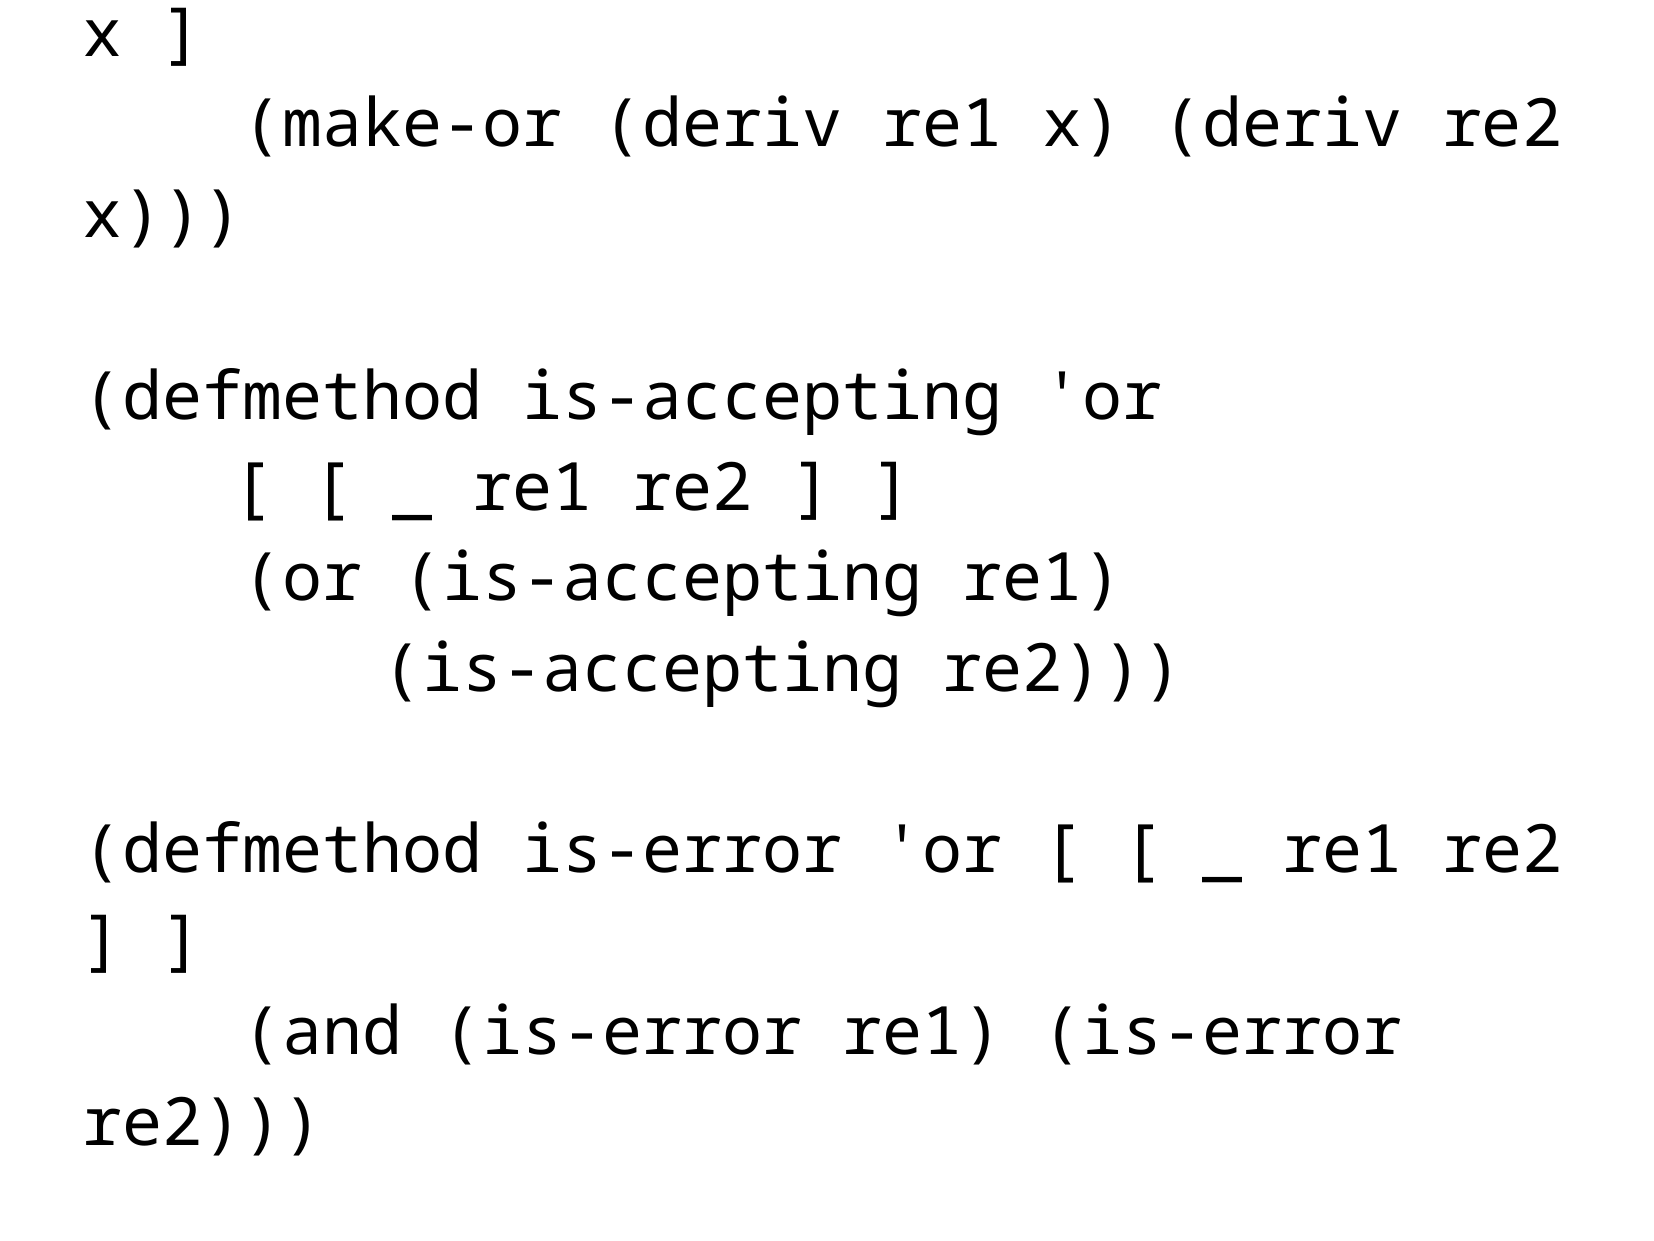

# (defmethod deriv 'or [ [ _ re1 re2 ] x ]
 (make-or (deriv re1 x) (deriv re2 x)))
(defmethod is-accepting 'or
		[ [ _ re1 re2 ] ]
 (or (is-accepting re1)
				(is-accepting re2)))
(defmethod is-error 'or [ [ _ re1 re2 ] ]
 (and (is-error re1) (is-error re2)))